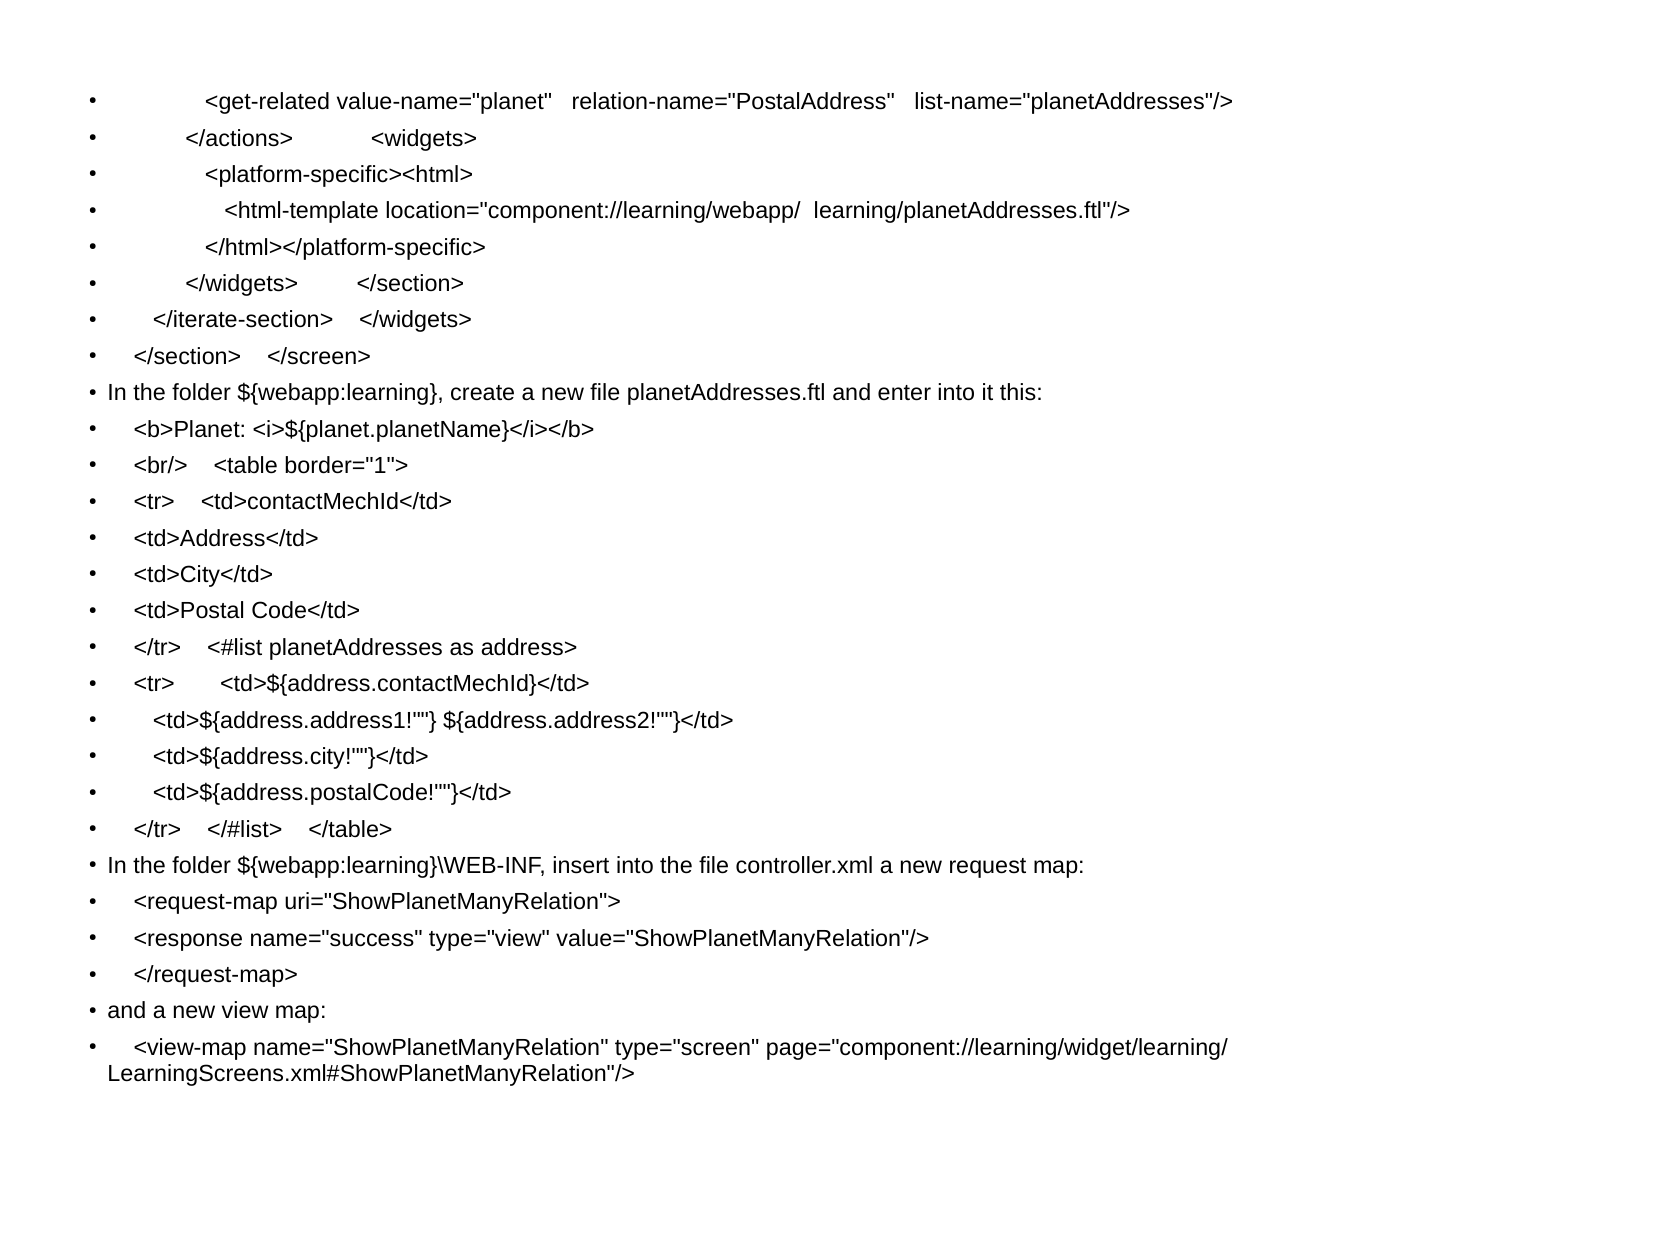

#
 <get-related value-name="planet" relation-name="PostalAddress" list-name="planetAddresses"/>
 </actions> <widgets>
 <platform-specific><html>
 <html-template location="component://learning/webapp/ learning/planetAddresses.ftl"/>
 </html></platform-specific>
 </widgets> </section>
 </iterate-section> </widgets>
 </section> </screen>
In the folder ${webapp:learning}, create a new file planetAddresses.ftl and enter into it this:
 <b>Planet: <i>${planet.planetName}</i></b>
 <br/> <table border="1">
 <tr> <td>contactMechId</td>
 <td>Address</td>
 <td>City</td>
 <td>Postal Code</td>
 </tr> <#list planetAddresses as address>
 <tr> <td>${address.contactMechId}</td>
 <td>${address.address1!""} ${address.address2!""}</td>
 <td>${address.city!""}</td>
 <td>${address.postalCode!""}</td>
 </tr> </#list> </table>
In the folder ${webapp:learning}\WEB-INF, insert into the file controller.xml a new request map:
 <request-map uri="ShowPlanetManyRelation">
 <response name="success" type="view" value="ShowPlanetManyRelation"/>
 </request-map>
and a new view map:
 <view-map name="ShowPlanetManyRelation" type="screen" page="component://learning/widget/learning/ LearningScreens.xml#ShowPlanetManyRelation"/>